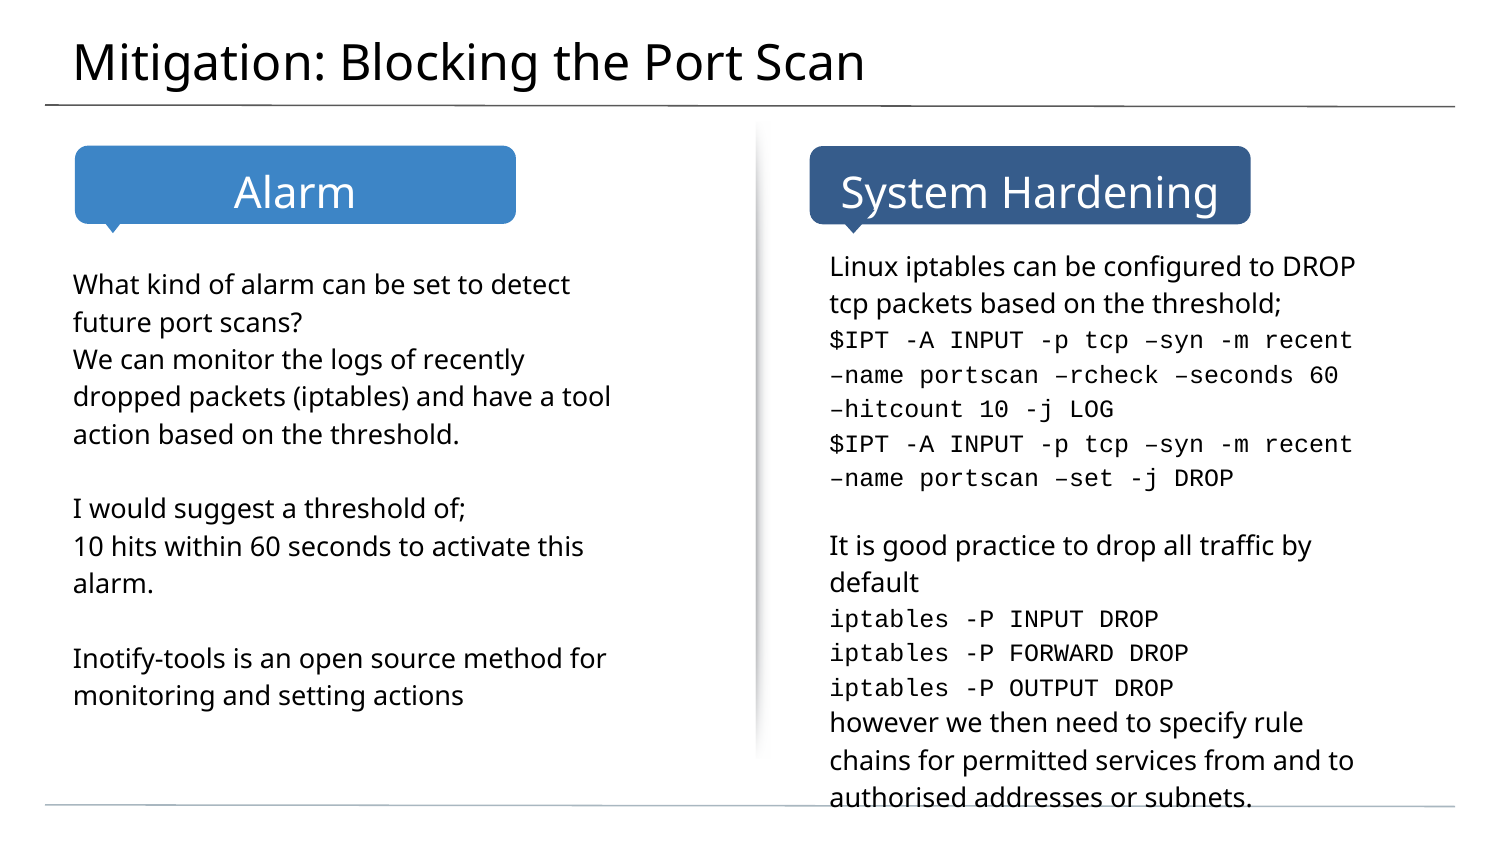

# Mitigation: Blocking the Port Scan
Linux iptables can be configured to DROP tcp packets based on the threshold;
$IPT -A INPUT -p tcp –syn -m recent –name portscan –rcheck –seconds 60 –hitcount 10 -j LOG
$IPT -A INPUT -p tcp –syn -m recent –name portscan –set -j DROP
It is good practice to drop all traffic by default
iptables -P INPUT DROP
iptables -P FORWARD DROP
iptables -P OUTPUT DROP
however we then need to specify rule chains for permitted services from and to authorised addresses or subnets.
What kind of alarm can be set to detect future port scans?
We can monitor the logs of recently dropped packets (iptables) and have a tool action based on the threshold.
I would suggest a threshold of;
10 hits within 60 seconds to activate this alarm.
Inotify-tools is an open source method for monitoring and setting actions